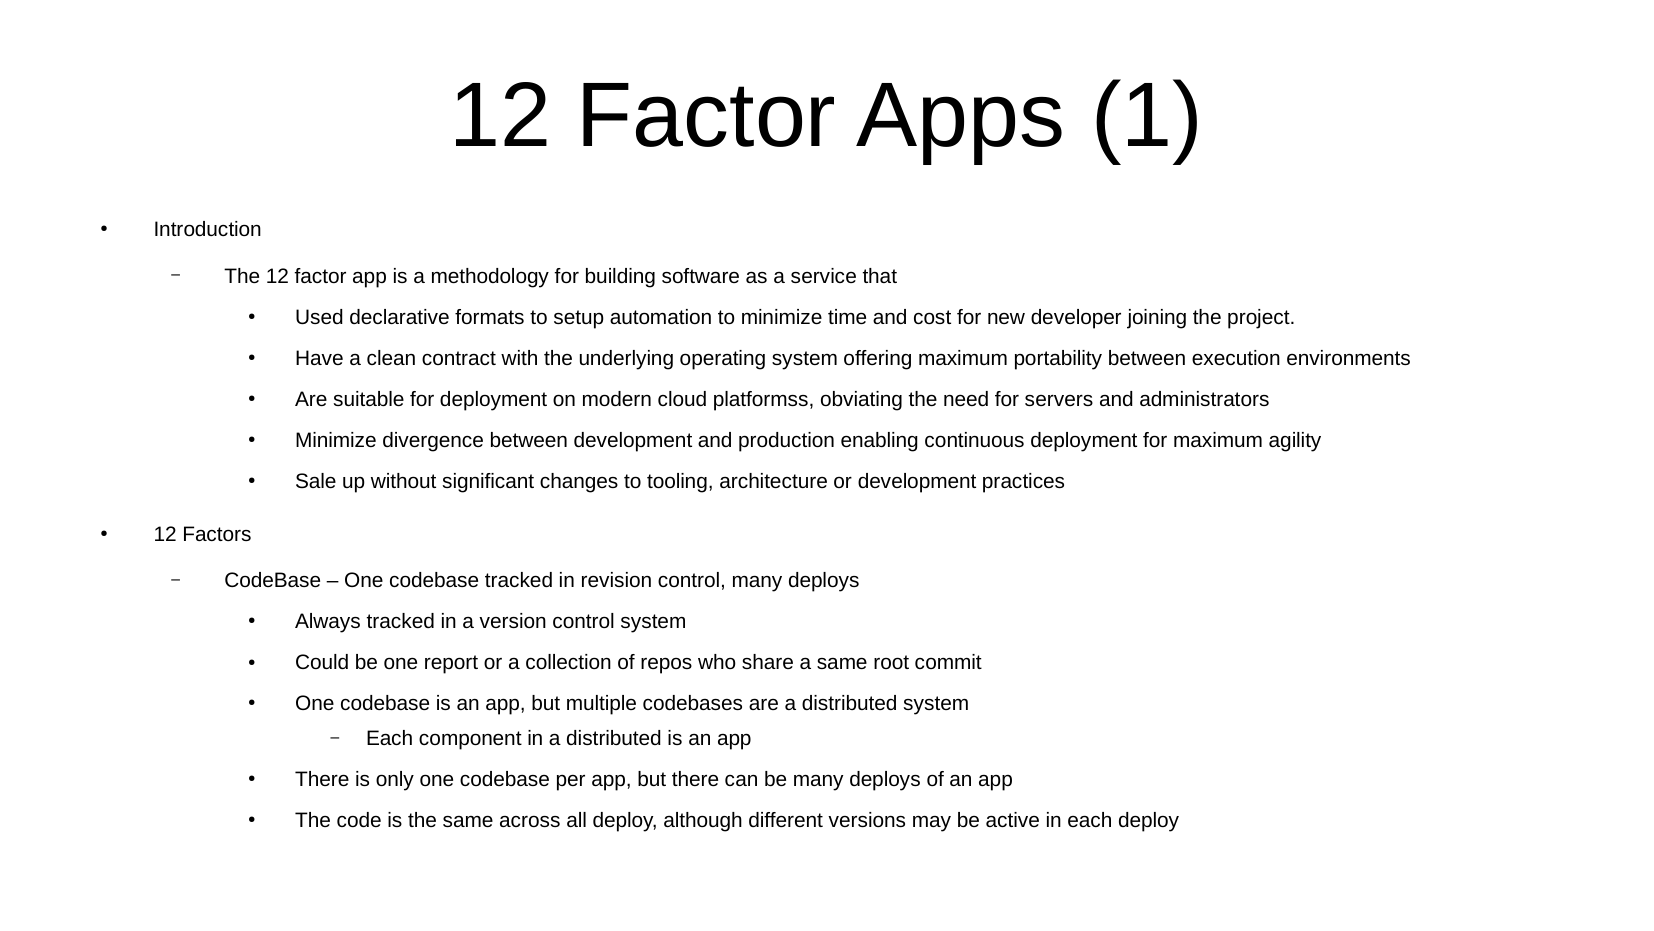

# 12 Factor Apps (1)
Introduction
The 12 factor app is a methodology for building software as a service that
Used declarative formats to setup automation to minimize time and cost for new developer joining the project.
Have a clean contract with the underlying operating system offering maximum portability between execution environments
Are suitable for deployment on modern cloud platformss, obviating the need for servers and administrators
Minimize divergence between development and production enabling continuous deployment for maximum agility
Sale up without significant changes to tooling, architecture or development practices
12 Factors
CodeBase – One codebase tracked in revision control, many deploys
Always tracked in a version control system
Could be one report or a collection of repos who share a same root commit
One codebase is an app, but multiple codebases are a distributed system
Each component in a distributed is an app
There is only one codebase per app, but there can be many deploys of an app
The code is the same across all deploy, although different versions may be active in each deploy